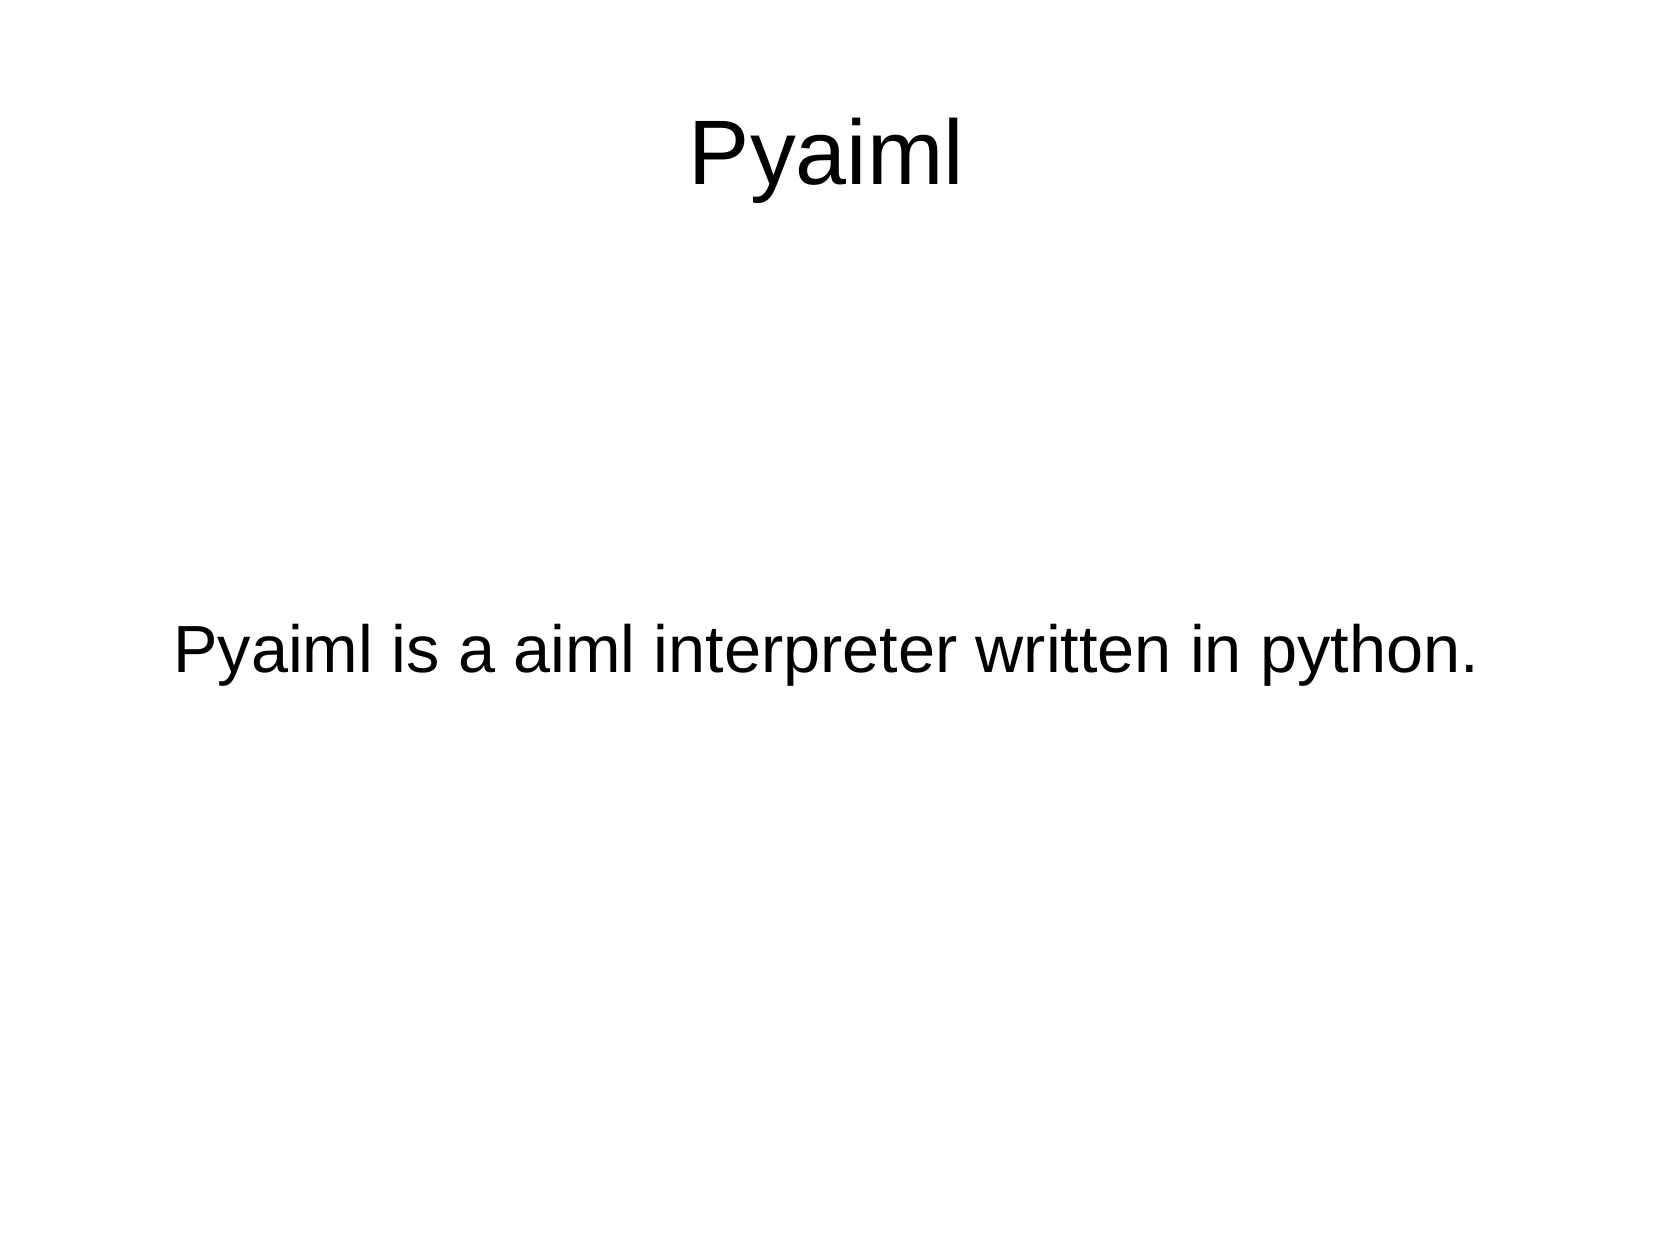

# Pyaiml
Pyaiml is a aiml interpreter written in python.